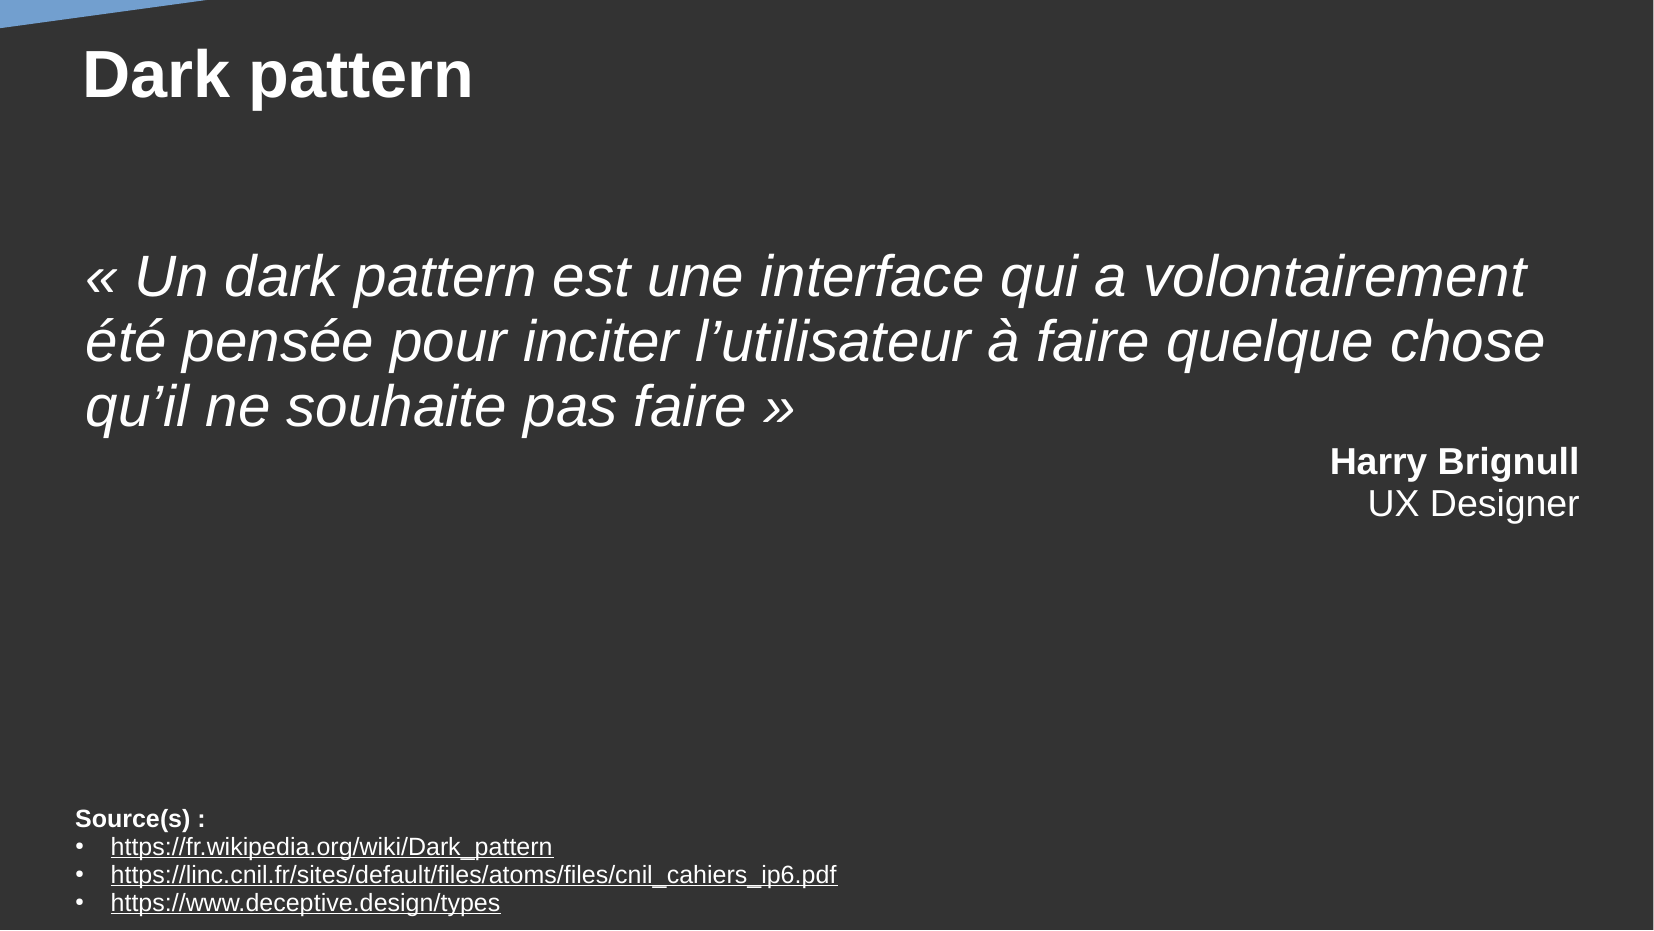

# Dark pattern
« Un dark pattern est une interface qui a volontairement été pensée pour inciter l’utilisateur à faire quelque chose qu’il ne souhaite pas faire »
Harry Brignull
UX Designer
Source(s) :
https://fr.wikipedia.org/wiki/Dark_pattern
https://linc.cnil.fr/sites/default/files/atoms/files/cnil_cahiers_ip6.pdf
https://www.deceptive.design/types